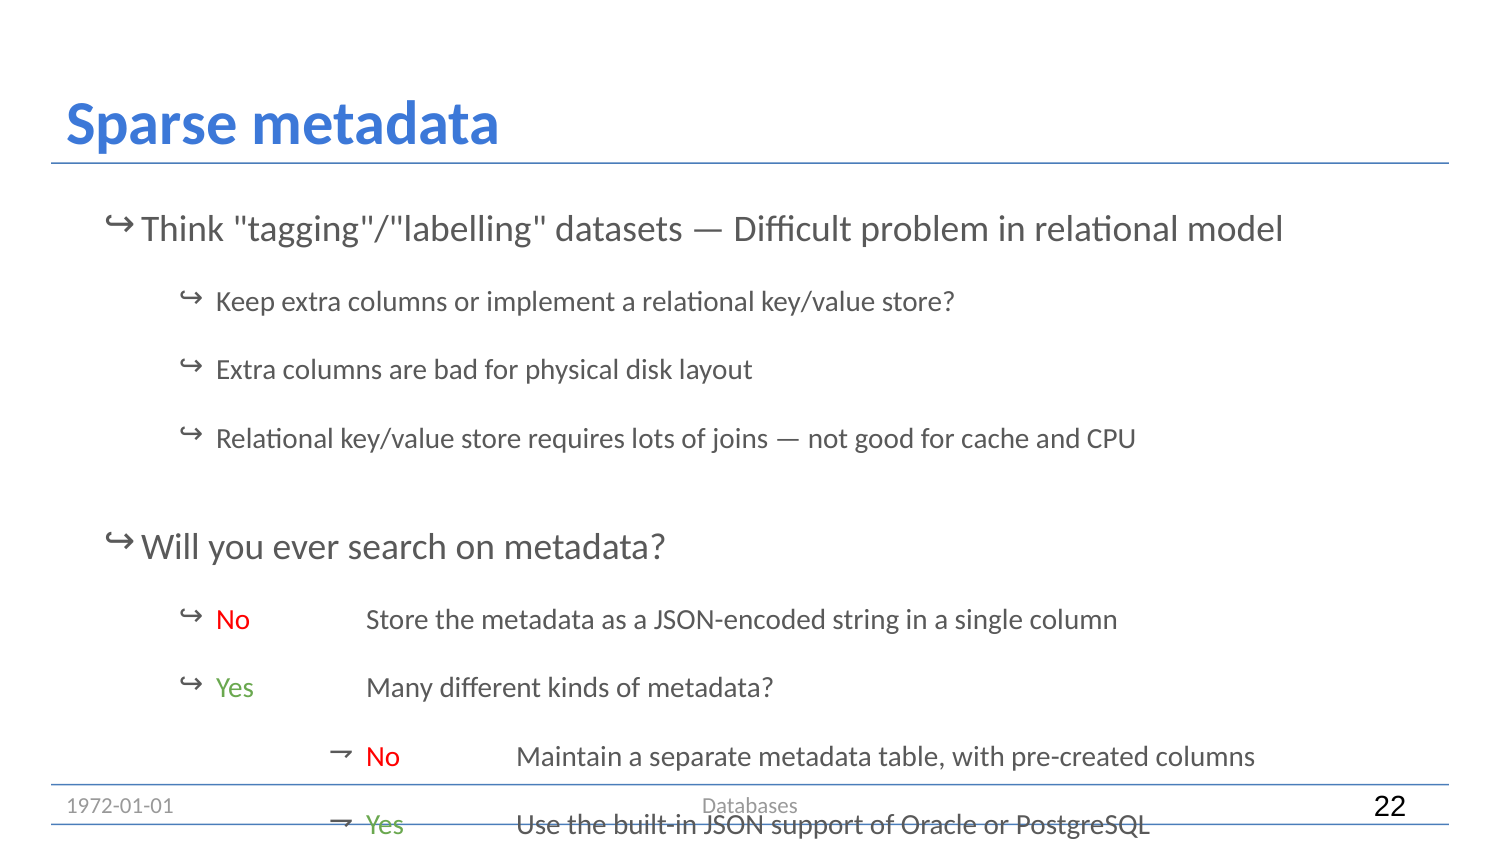

# Sparse metadata
Think "tagging"/"labelling" datasets — Difficult problem in relational model
Keep extra columns or implement a relational key/value store?
Extra columns are bad for physical disk layout
Relational key/value store requires lots of joins — not good for cache and CPU
Will you ever search on metadata?
No 		Store the metadata as a JSON-encoded string in a single column
Yes		Many different kinds of metadata?
No		Maintain a separate metadata table, with pre-created columns
Yes		Use the built-in JSON support of Oracle or PostgreSQL
		or alternatively use a non-relational database and keep the data in sync
There is some really bad advice on StackOverflow promoting a generic key/value model for relational databases — Caveat emptor!